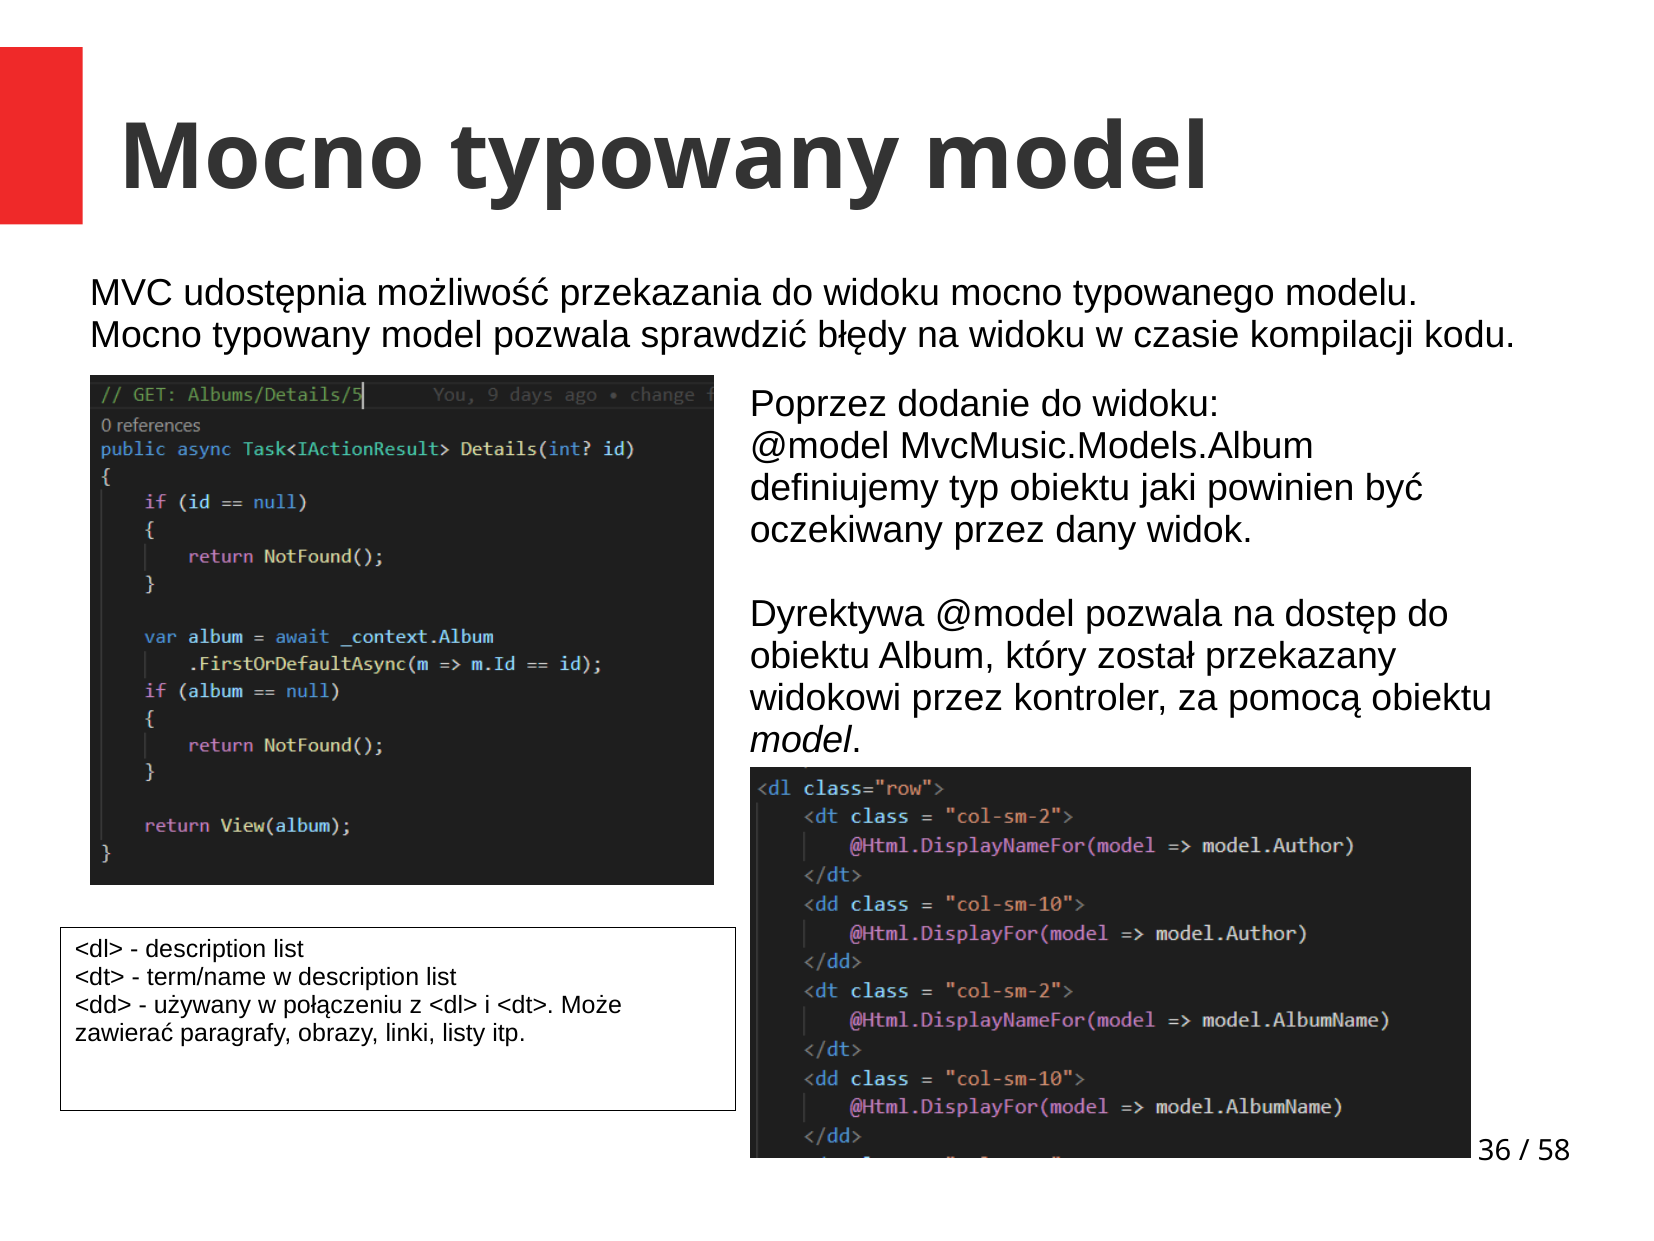

# Mocno typowany model
MVC udostępnia możliwość przekazania do widoku mocno typowanego modelu. Mocno typowany model pozwala sprawdzić błędy na widoku w czasie kompilacji kodu.
Poprzez dodanie do widoku:
@model MvcMusic.Models.Album
definiujemy typ obiektu jaki powinien być oczekiwany przez dany widok.
Dyrektywa @model pozwala na dostęp do obiektu Album, który został przekazany widokowi przez kontroler, za pomocą obiektu model.
<dl> - description list
<dt> - term/name w description list
<dd> - używany w połączeniu z <dl> i <dt>. Może zawierać paragrafy, obrazy, linki, listy itp.
36